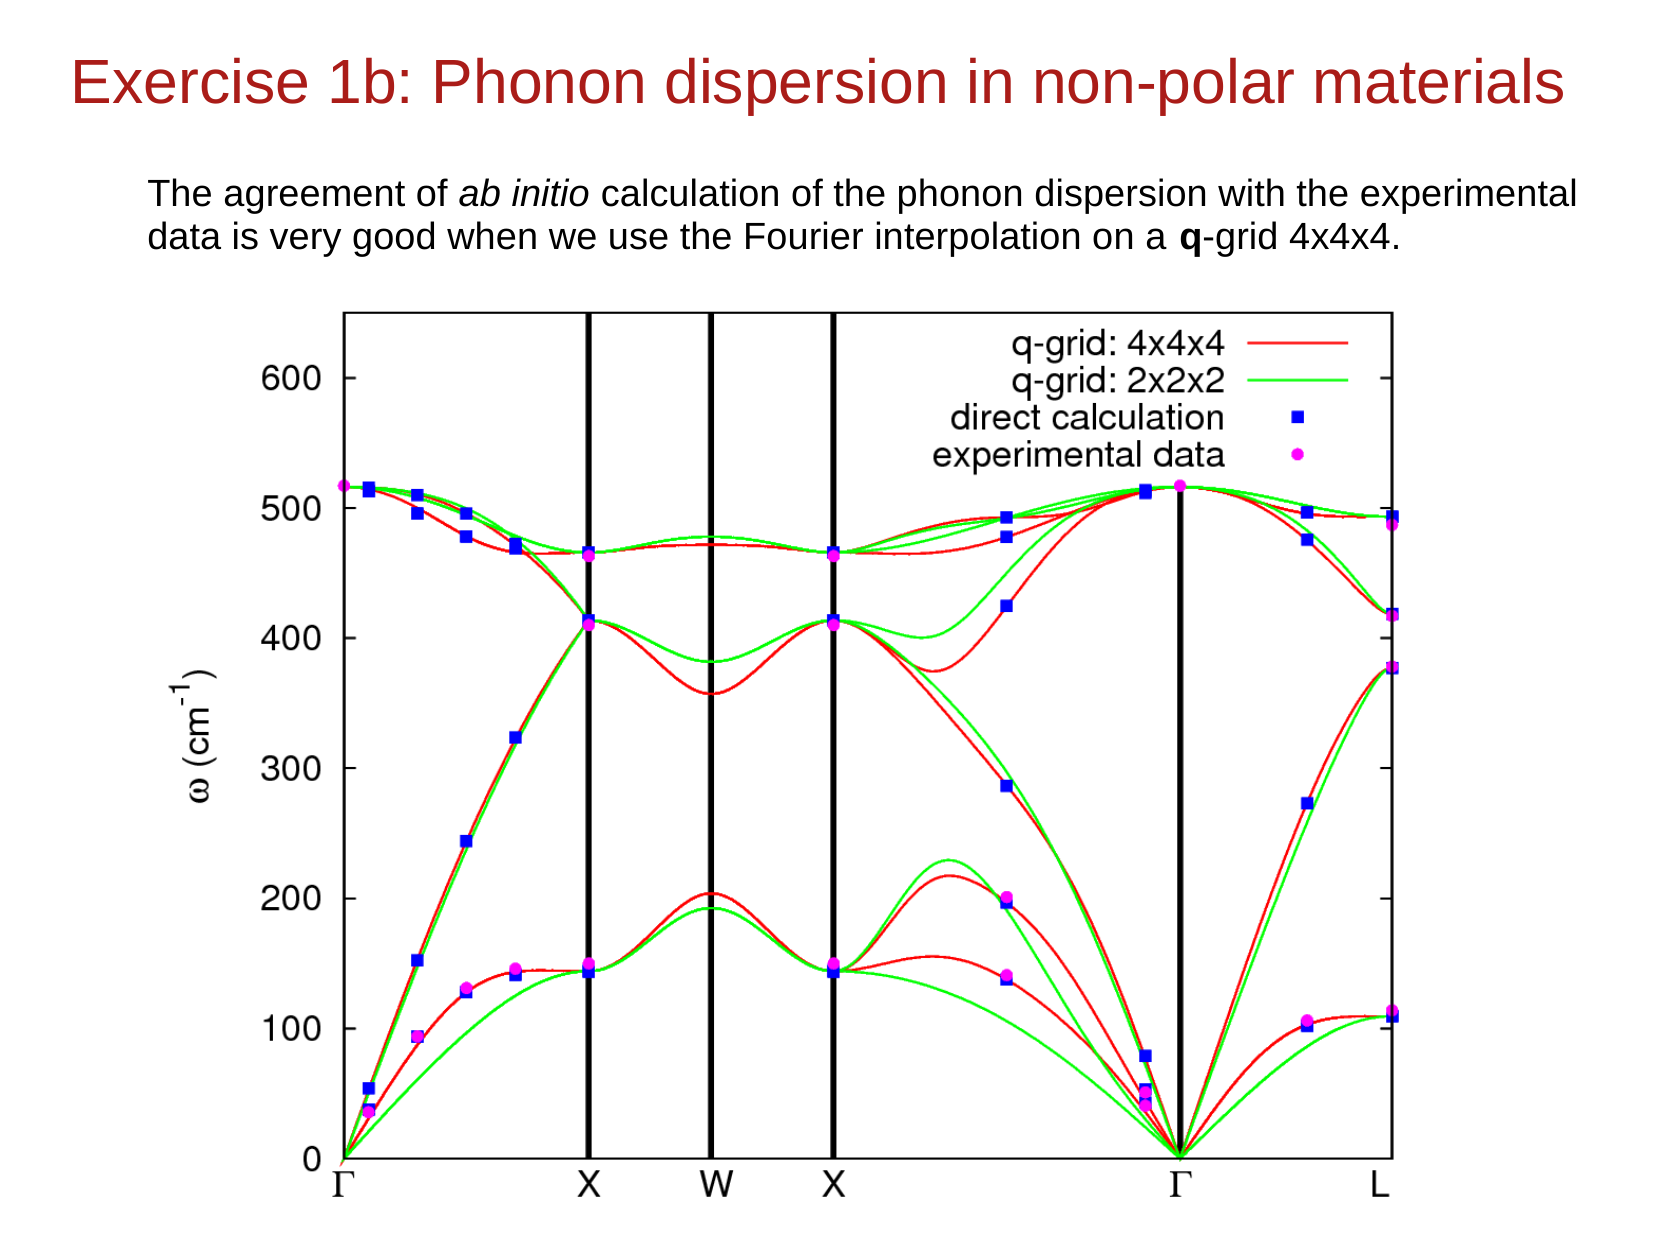

Exercise 1b: Phonon dispersion in non-polar materials
# The agreement of ab initio calculation of the phonon dispersion with the experimental data is very good when we use the Fourier interpolation on a q-grid 4x4x4.